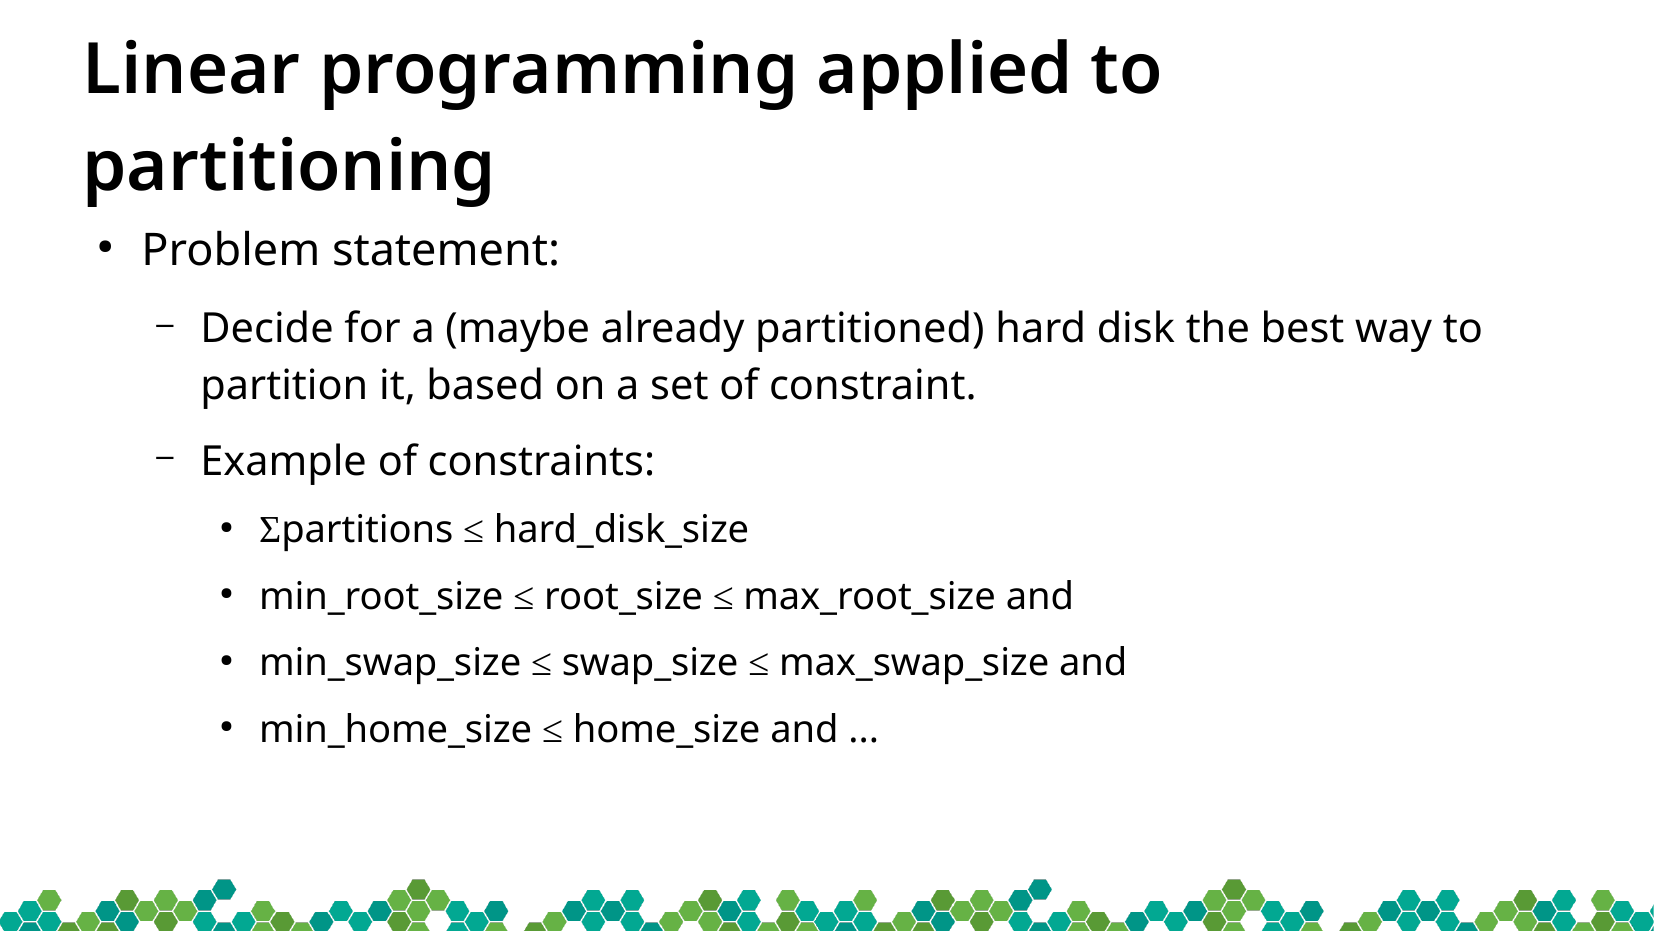

# Linear programming applied to partitioning
Problem statement:
Decide for a (maybe already partitioned) hard disk the best way to partition it, based on a set of constraint.
Example of constraints:
Σpartitions ≤ hard_disk_size
min_root_size ≤ root_size ≤ max_root_size and
min_swap_size ≤ swap_size ≤ max_swap_size and
min_home_size ≤ home_size and ...